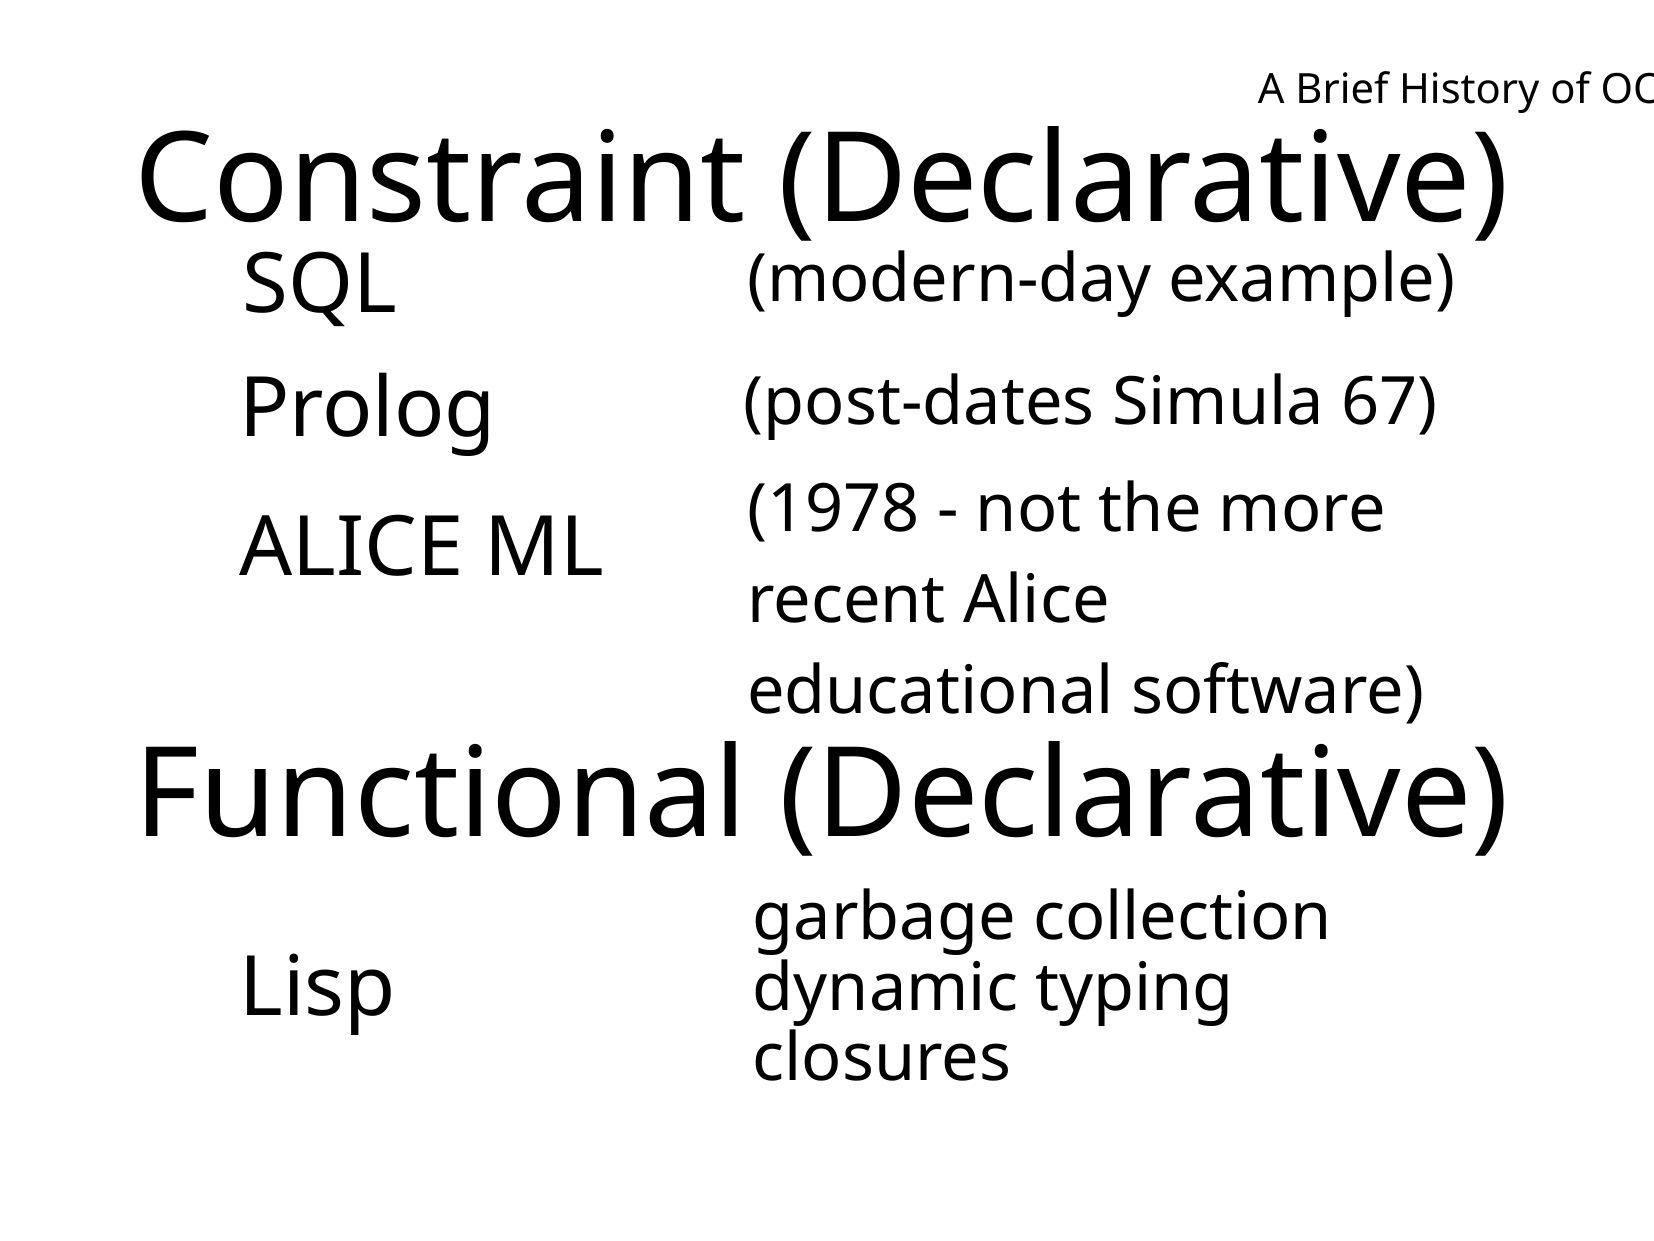

A Brief History of OO
Constraint (Declarative)
SQL
(modern-day example)
Prolog
(post-dates Simula 67)
(1978 - not the more recent Alice educational software)
ALICE ML
Functional (Declarative)
garbage collection
Lisp
dynamic typing
closures